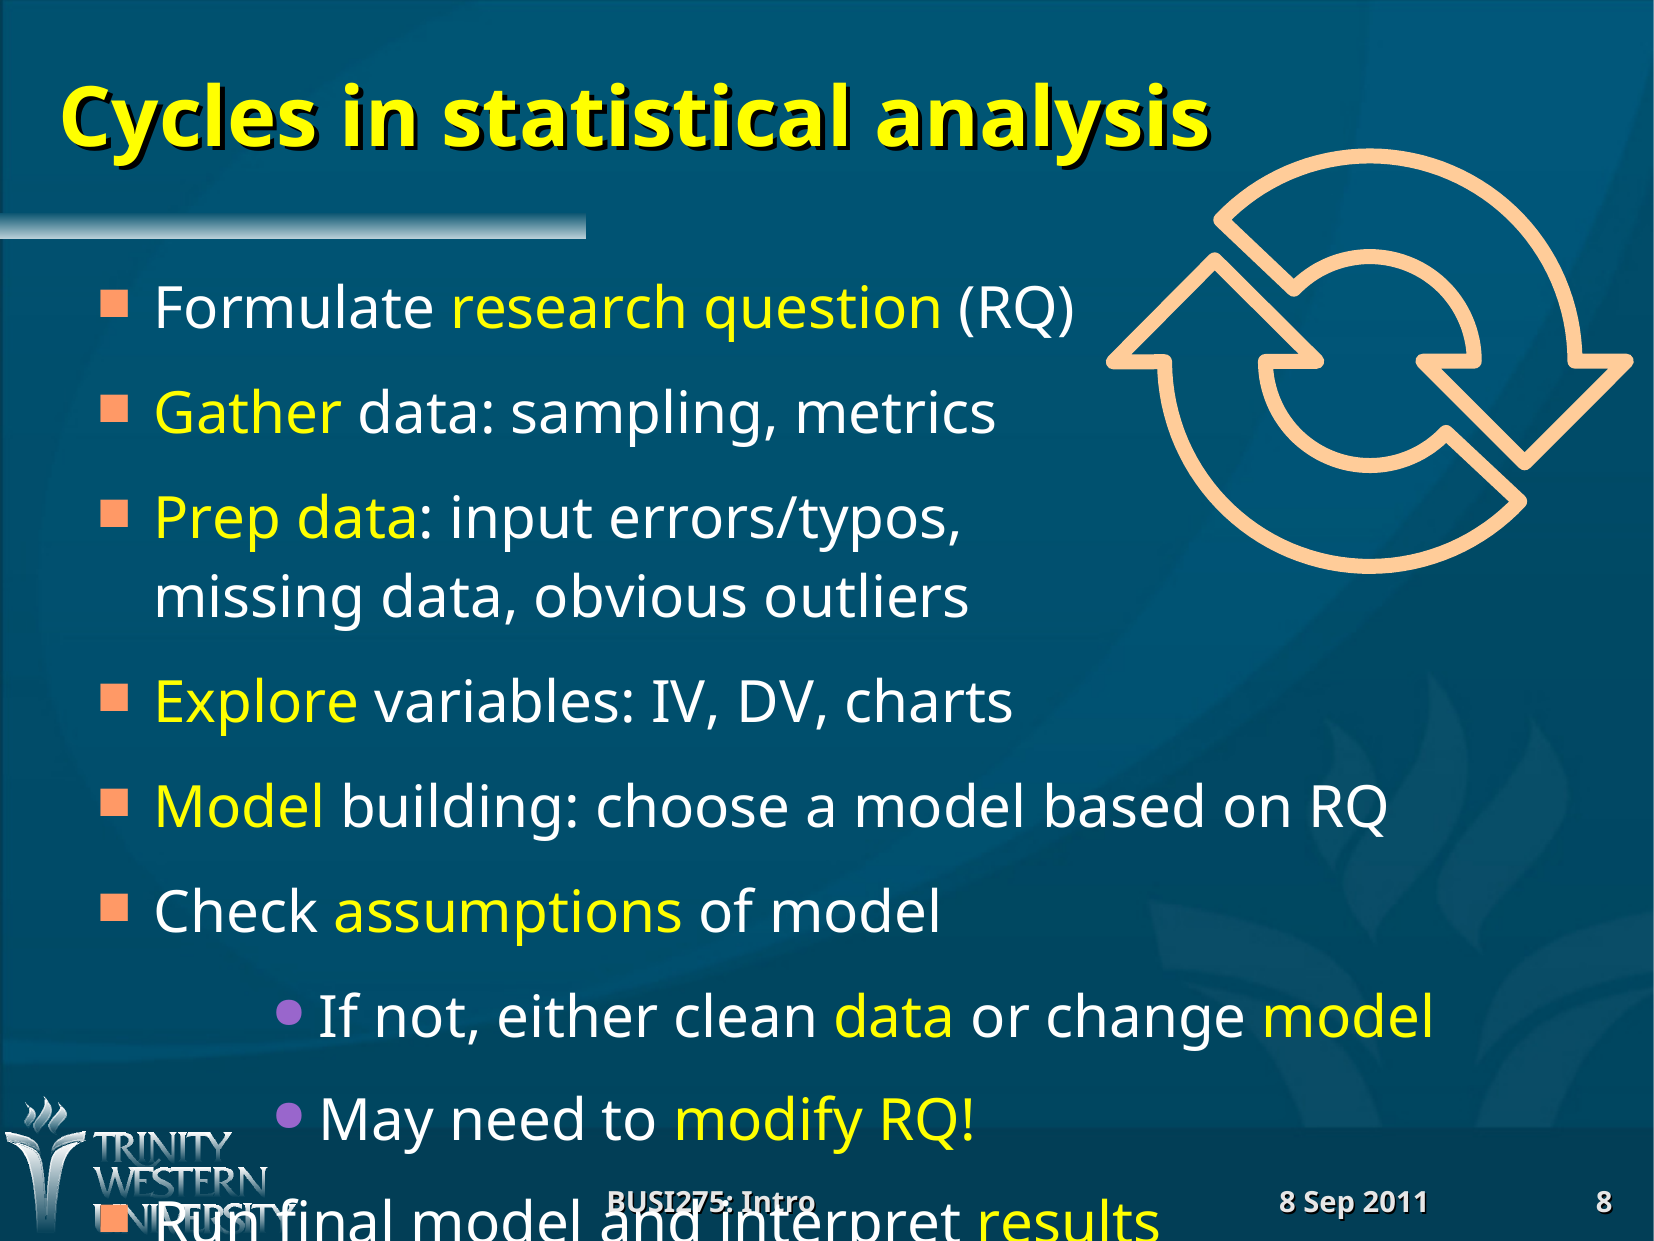

# Cycles in statistical analysis
Formulate research question (RQ)
Gather data: sampling, metrics
Prep data: input errors/typos,
missing data, obvious outliers
Explore variables: IV, DV, charts
Model building: choose a model based on RQ
Check assumptions of model
If not, either clean data or change model
May need to modify RQ!
Run final model and interpret results
BUSI275: Intro
8 Sep 2011
8